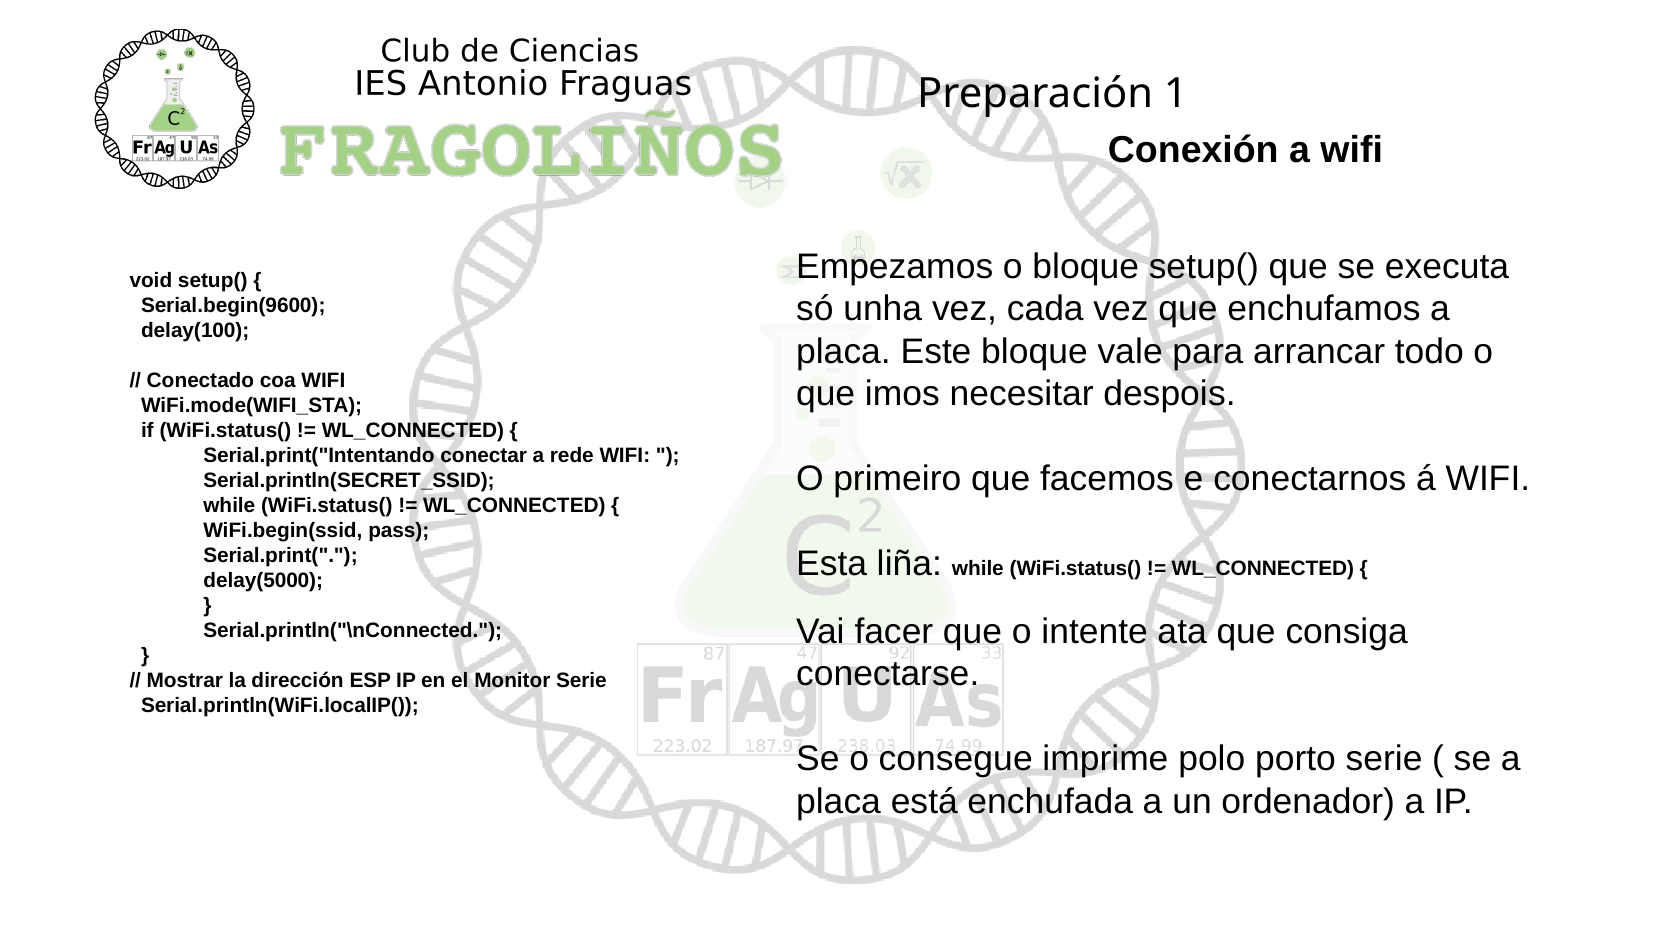

Preparación 1
Conexión a wifi
Empezamos o bloque setup() que se executa só unha vez, cada vez que enchufamos a placa. Este bloque vale para arrancar todo o que imos necesitar despois.
O primeiro que facemos e conectarnos á WIFI.
Esta liña: while (WiFi.status() != WL_CONNECTED) {
Vai facer que o intente ata que consiga conectarse.
Se o consegue imprime polo porto serie ( se a placa está enchufada a un ordenador) a IP.
void setup() {
 Serial.begin(9600);
 delay(100);
// Conectado coa WIFI
 WiFi.mode(WIFI_STA);
 if (WiFi.status() != WL_CONNECTED) {
	Serial.print("Intentando conectar a rede WIFI: ");
	Serial.println(SECRET_SSID);
	while (WiFi.status() != WL_CONNECTED) {
 	WiFi.begin(ssid, pass);
 	Serial.print(".");
 	delay(5000);
	}
	Serial.println("\nConnected.");
 }
// Mostrar la dirección ESP IP en el Monitor Serie
 Serial.println(WiFi.localIP());